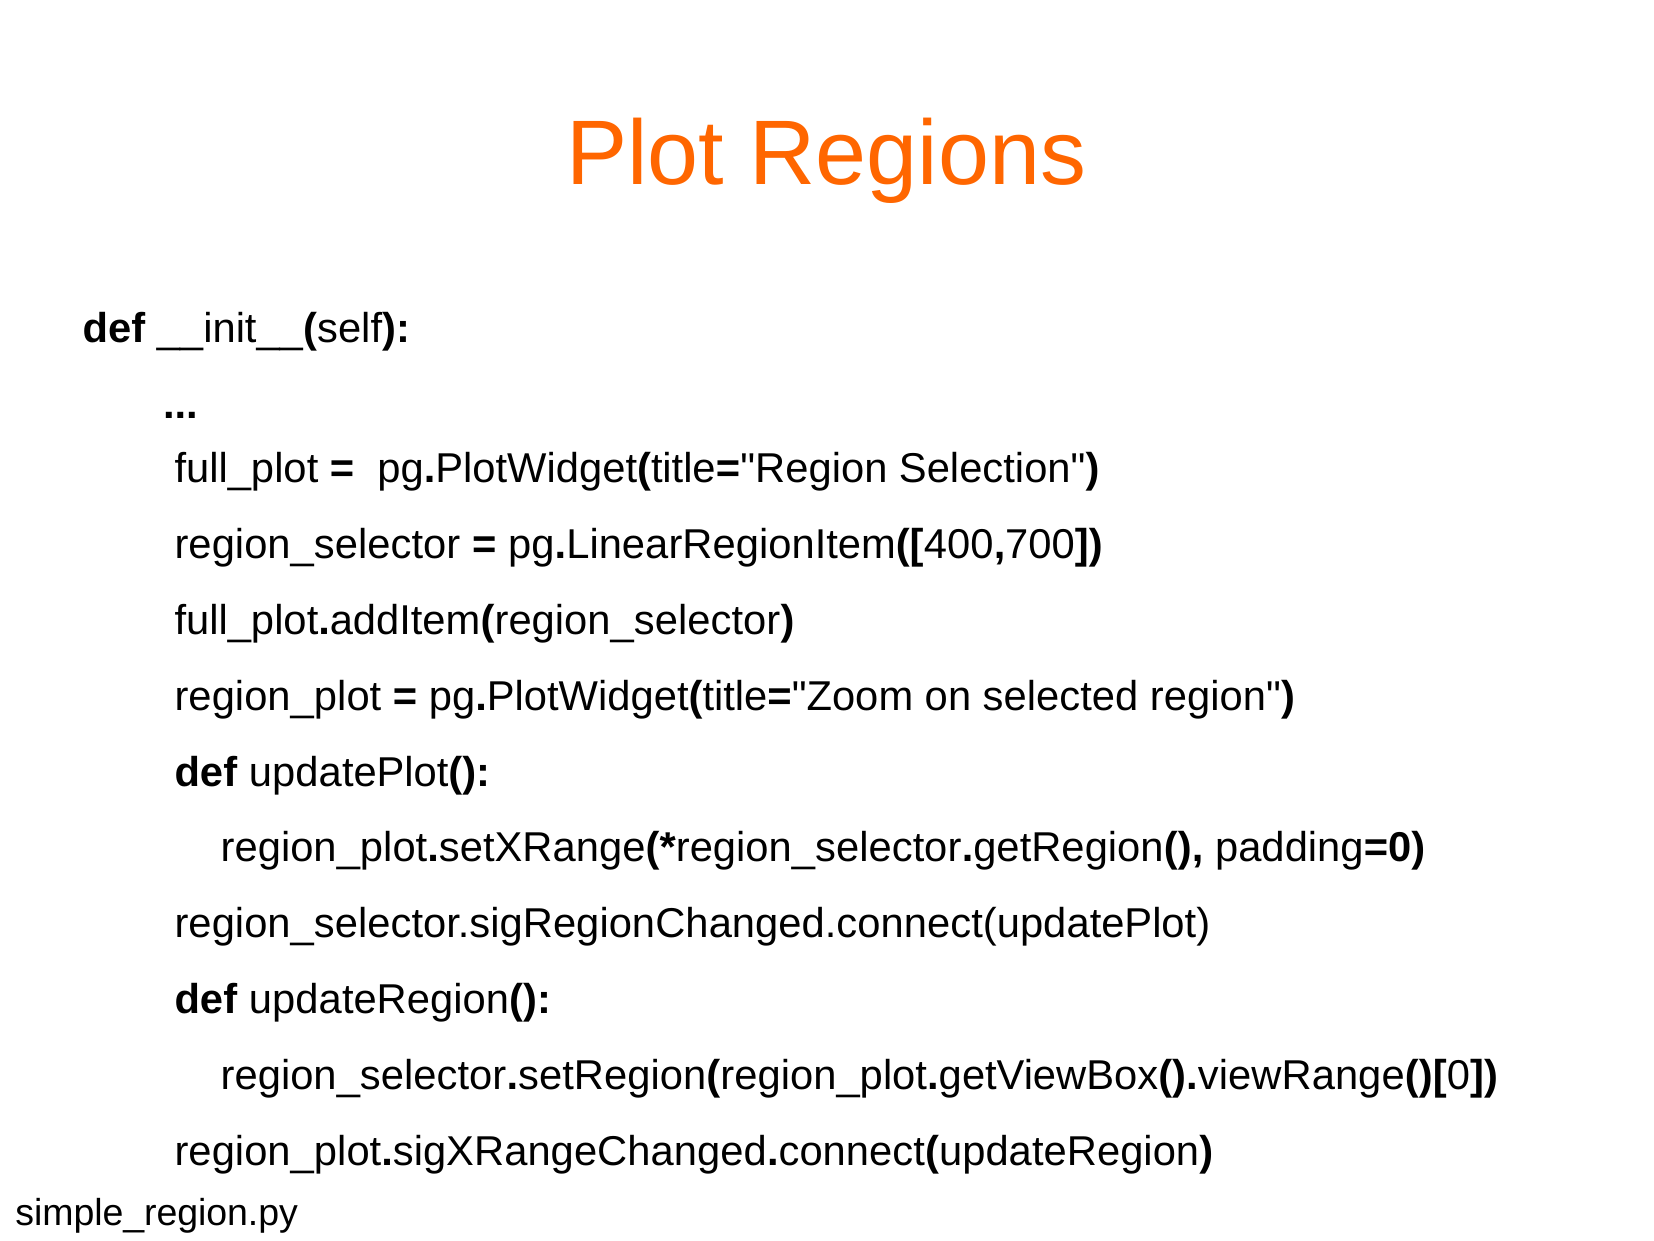

Plot Regions
def __init__(self):
 ...
 full_plot = pg.PlotWidget(title="Region Selection")
 region_selector = pg.LinearRegionItem([400,700])
 full_plot.addItem(region_selector)
 region_plot = pg.PlotWidget(title="Zoom on selected region")
 def updatePlot():
 region_plot.setXRange(*region_selector.getRegion(), padding=0)
 region_selector.sigRegionChanged.connect(updatePlot)
 def updateRegion():
 region_selector.setRegion(region_plot.getViewBox().viewRange()[0])
 region_plot.sigXRangeChanged.connect(updateRegion)
#
simple_region.py